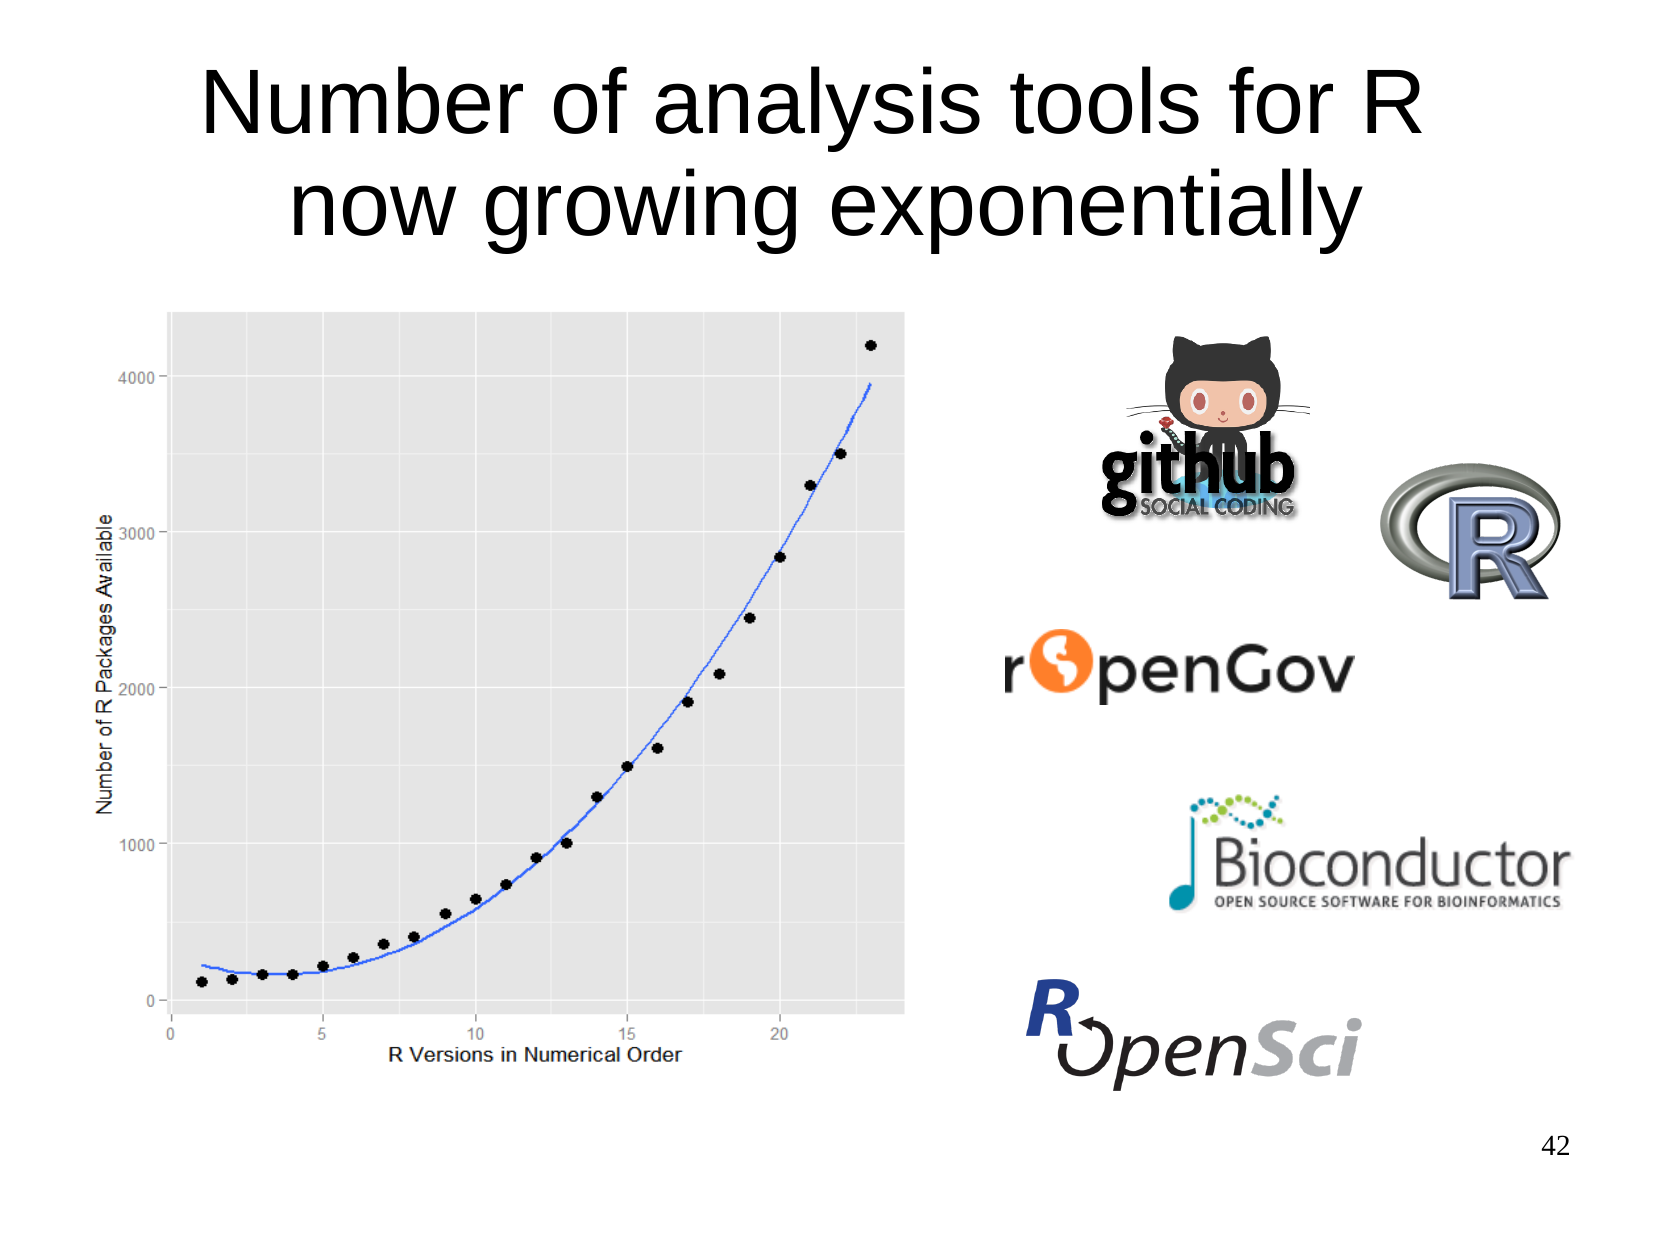

# Number of analysis tools for R now growing exponentially
42